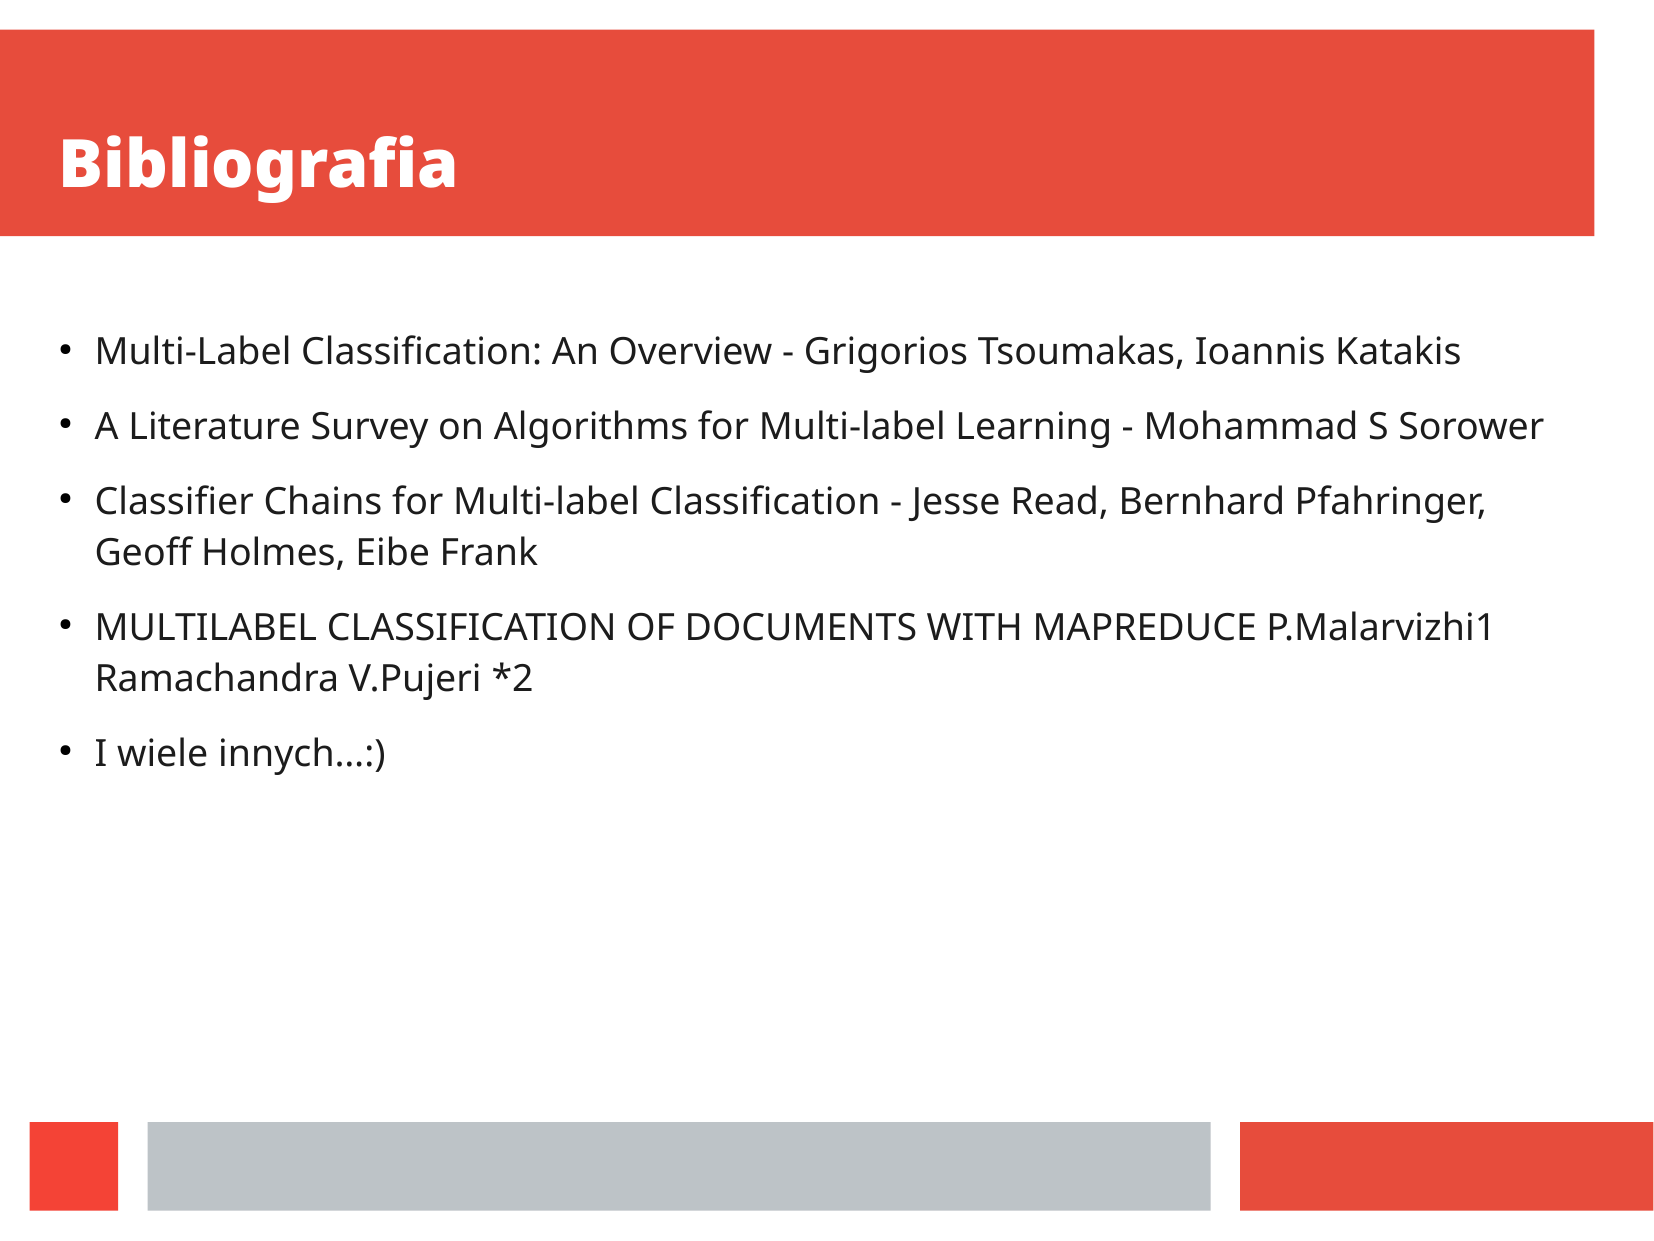

# Bibliografia
Multi-Label Classification: An Overview - Grigorios Tsoumakas, Ioannis Katakis
A Literature Survey on Algorithms for Multi-label Learning - Mohammad S Sorower
Classifier Chains for Multi-label Classification - Jesse Read, Bernhard Pfahringer, Geoff Holmes, Eibe Frank
MULTILABEL CLASSIFICATION OF DOCUMENTS WITH MAPREDUCE P.Malarvizhi1 Ramachandra V.Pujeri *2
I wiele innych…:)